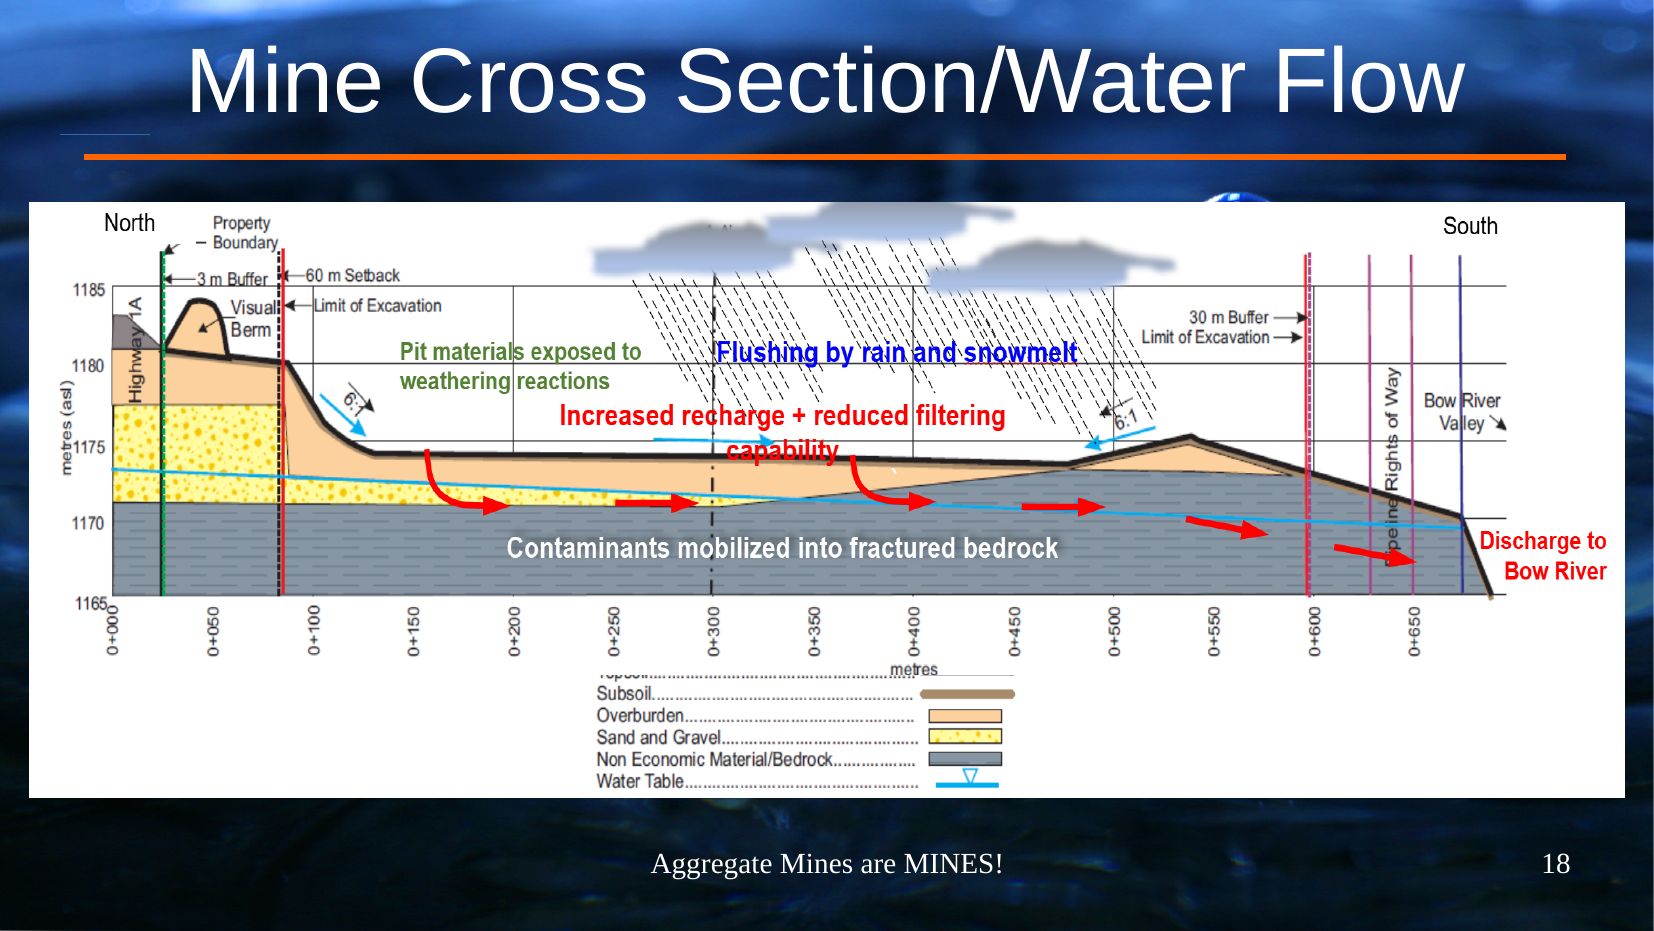

# Mine Cross Section/Water Flow
Aggregate Mines are MINES!
18